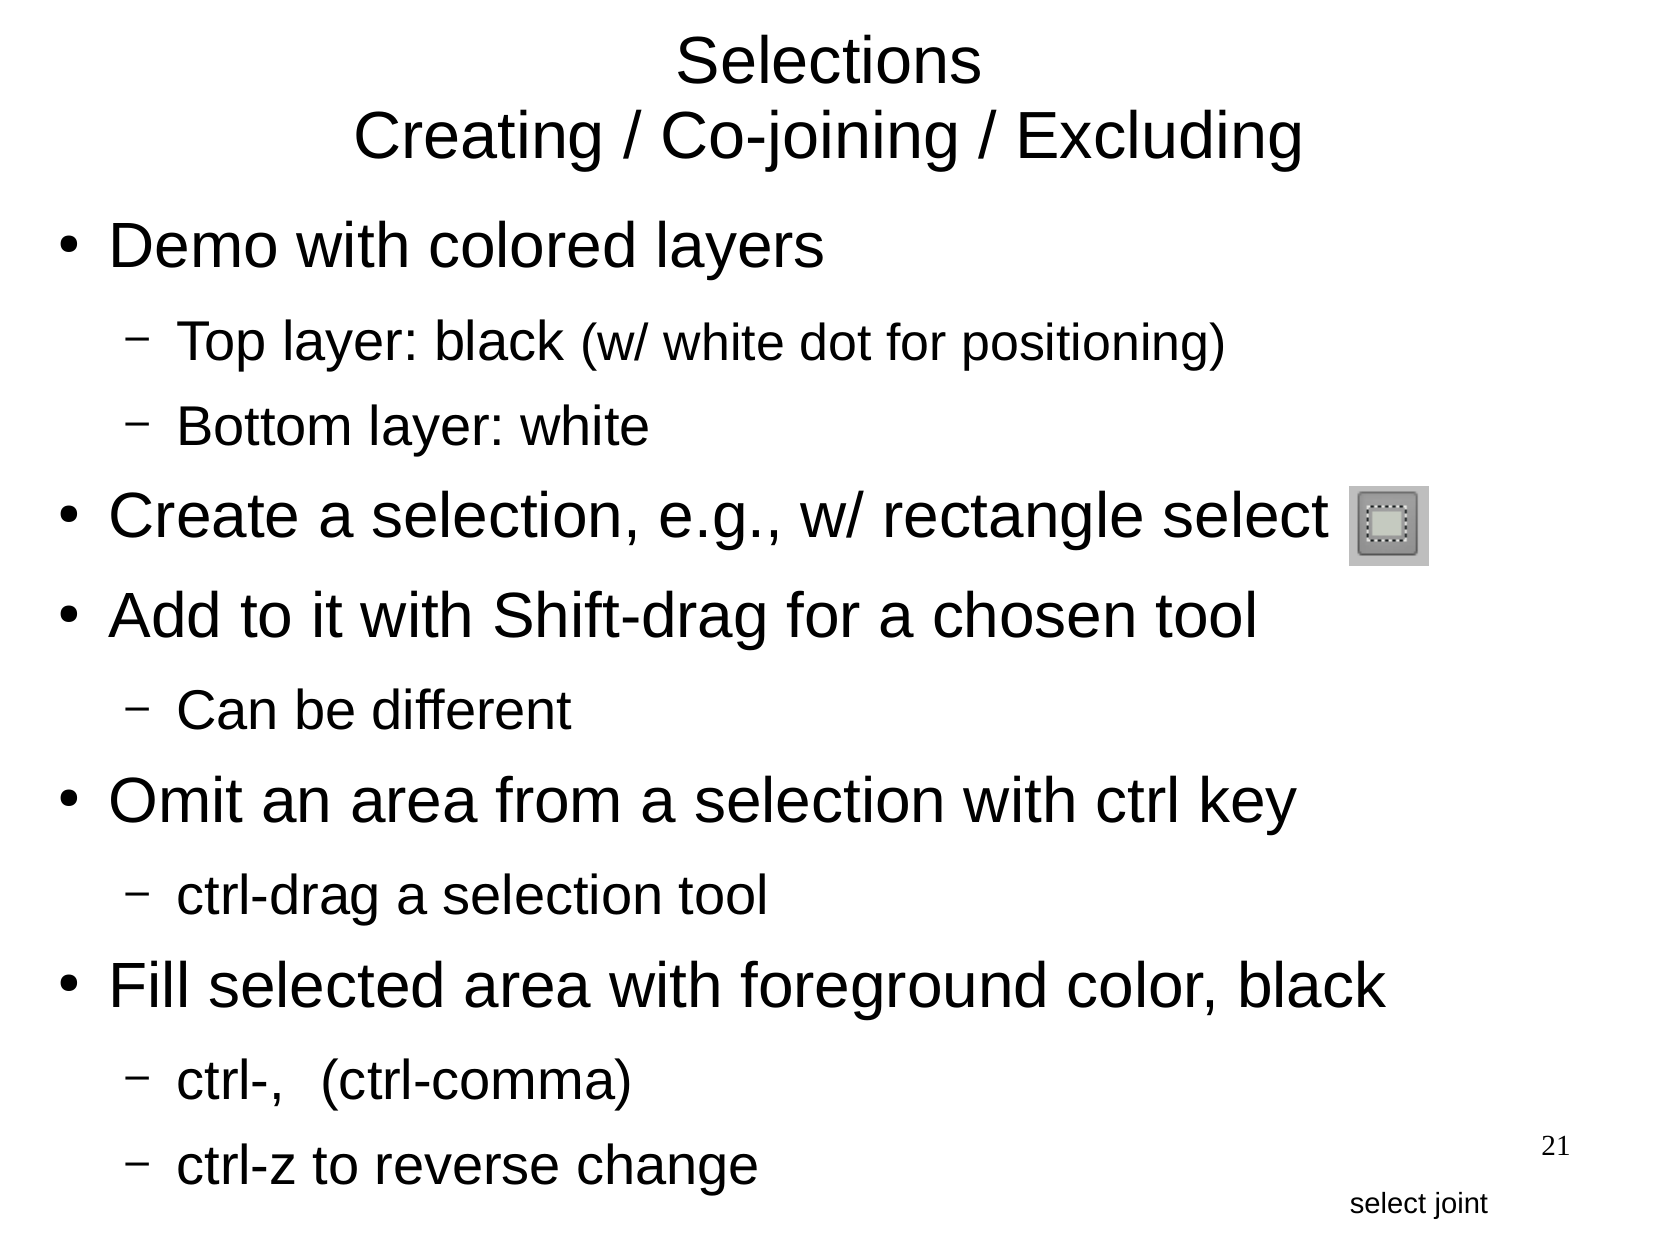

# Selections Creating / Co-joining / Excluding
Demo with colored layers
Top layer: black (w/ white dot for positioning)
Bottom layer: white
Create a selection, e.g., w/ rectangle select
Add to it with Shift-drag for a chosen tool
Can be different
Omit an area from a selection with ctrl key
ctrl-drag a selection tool
Fill selected area with foreground color, black
ctrl-,	(ctrl-comma)
ctrl-z to reverse change
21
select joint